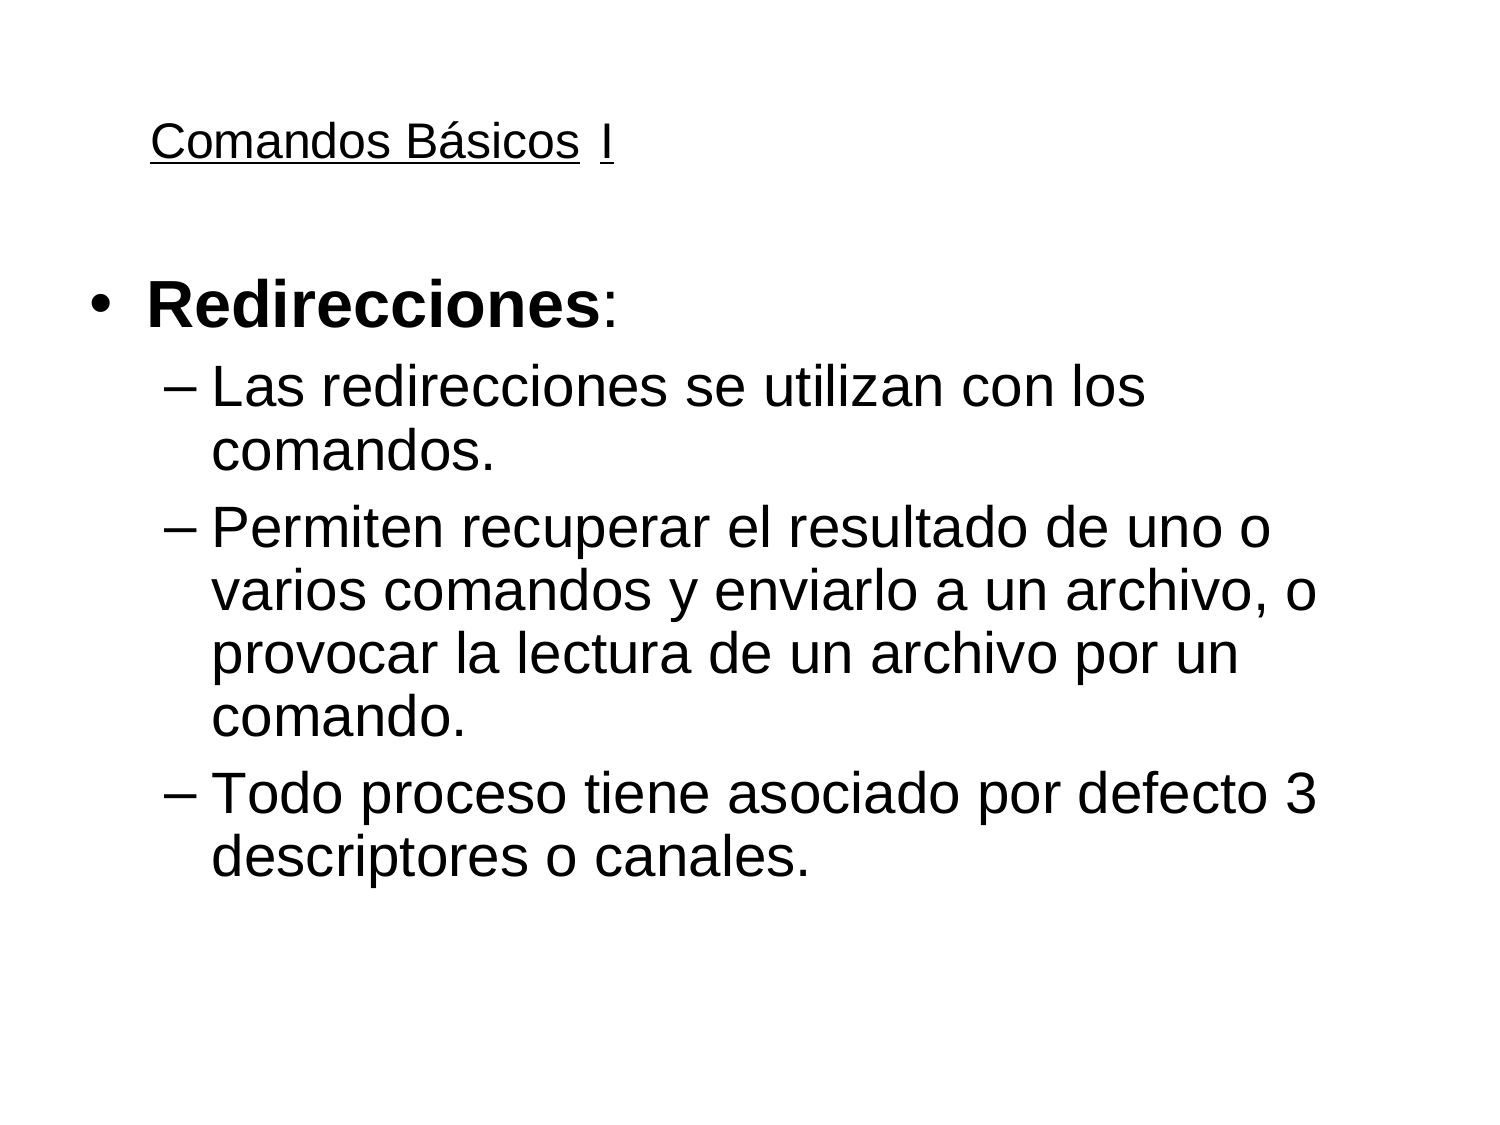

# Comandos Básicos	I
Redirecciones:
Las redirecciones se utilizan con los comandos.
Permiten recuperar el resultado de uno o varios comandos y enviarlo a un archivo, o provocar la lectura de un archivo por un comando.
Todo proceso tiene asociado por defecto 3 descriptores o canales.